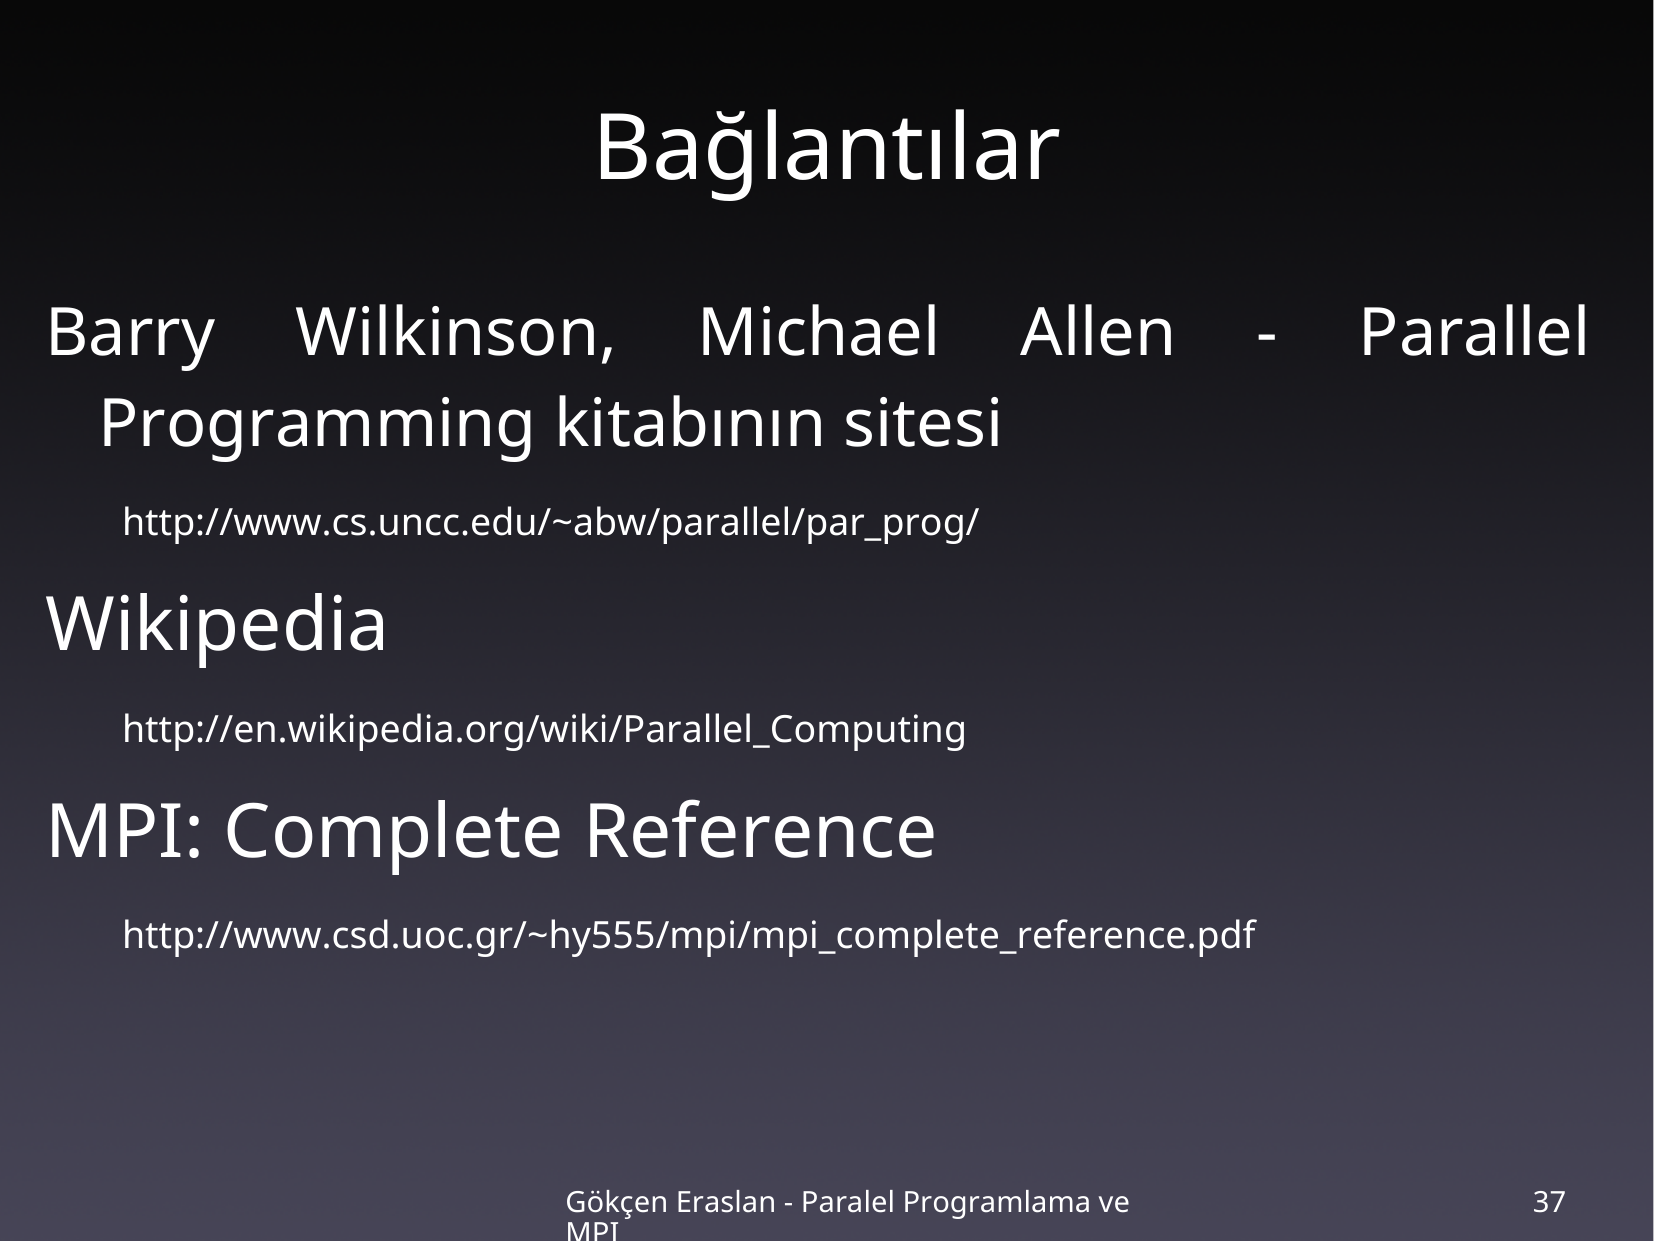

# Bağlantılar
Barry Wilkinson, Michael Allen - Parallel Programming kitabının sitesi
http://www.cs.uncc.edu/~abw/parallel/par_prog/
Wikipedia
http://en.wikipedia.org/wiki/Parallel_Computing
MPI: Complete Reference
http://www.csd.uoc.gr/~hy555/mpi/mpi_complete_reference.pdf
Gökçen Eraslan - Paralel Programlama ve MPI
37